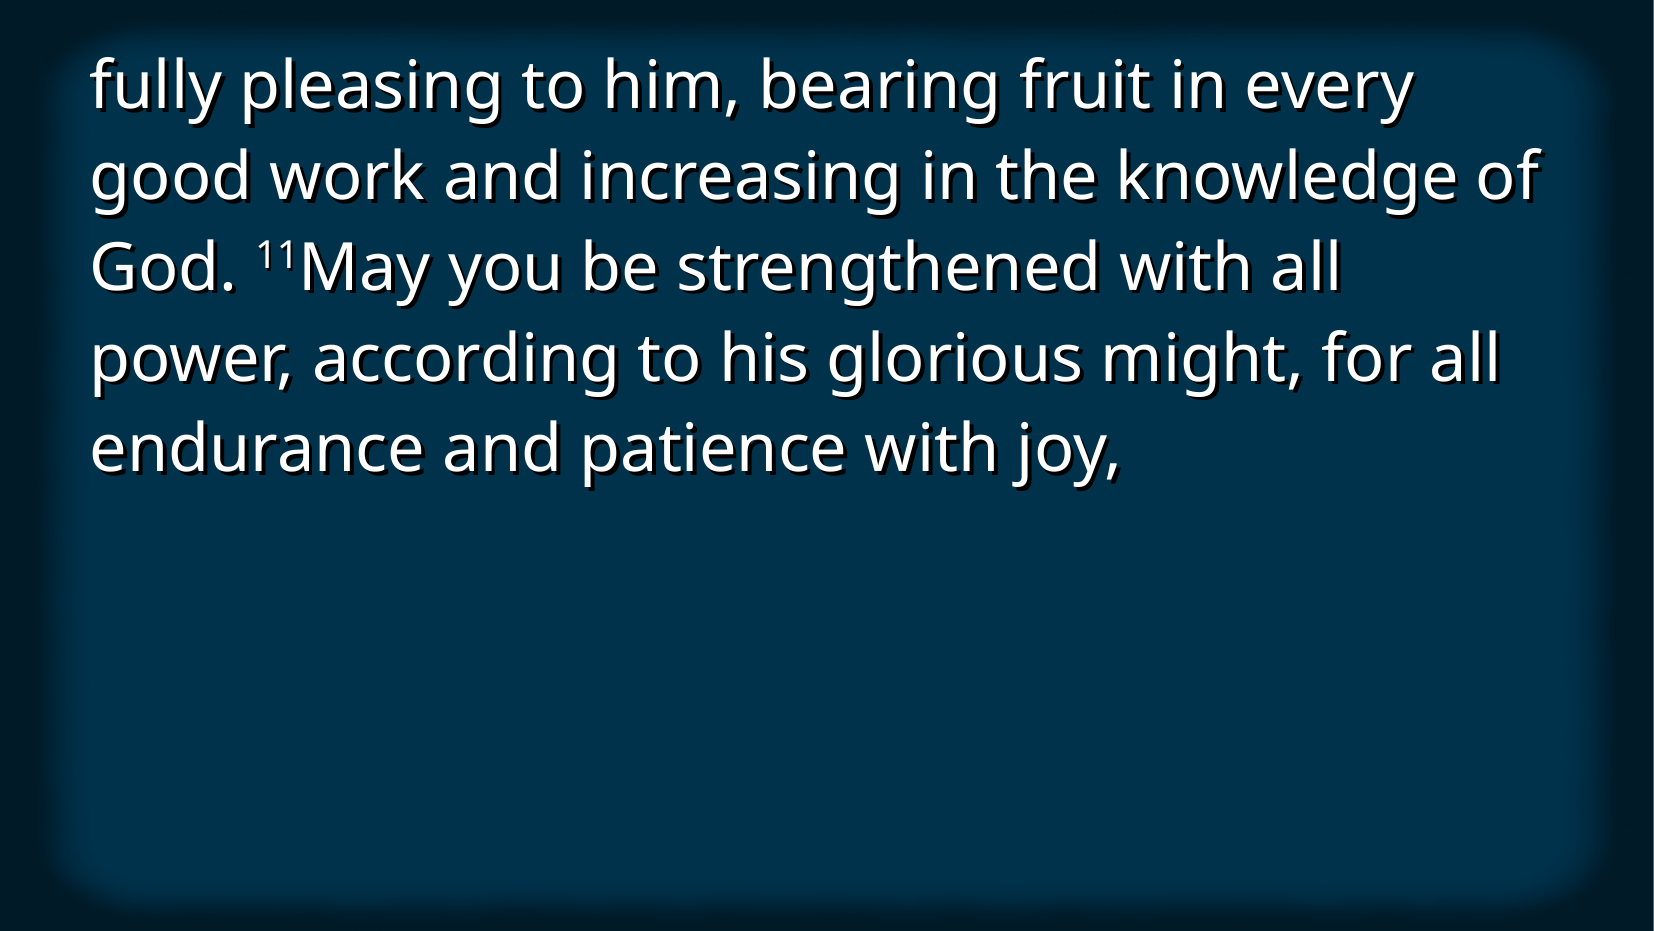

fully pleasing to him, bearing fruit in every good work and increasing in the knowledge of God. 11May you be strengthened with all power, according to his glorious might, for all endurance and patience with joy,